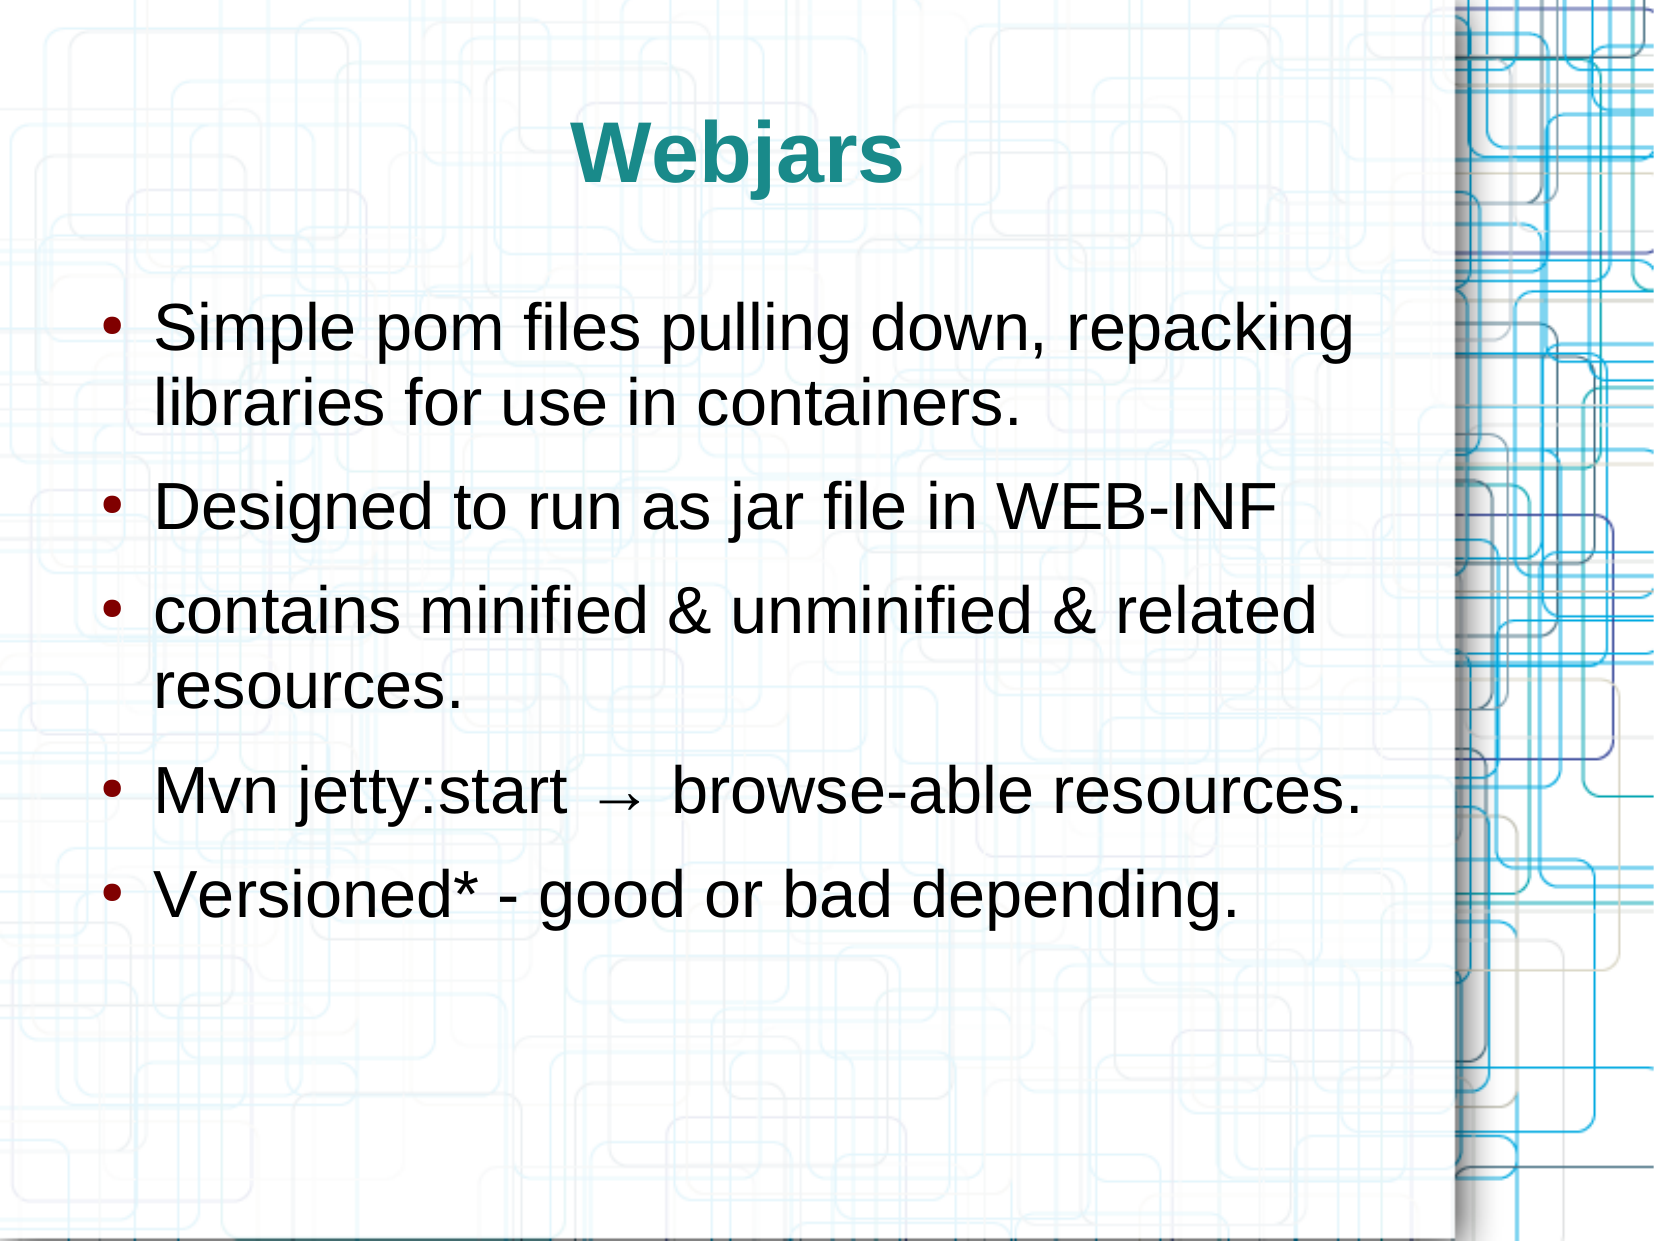

# Webjars
Simple pom files pulling down, repacking libraries for use in containers.
Designed to run as jar file in WEB-INF
contains minified & unminified & related resources.
Mvn jetty:start → browse-able resources.
Versioned* - good or bad depending.